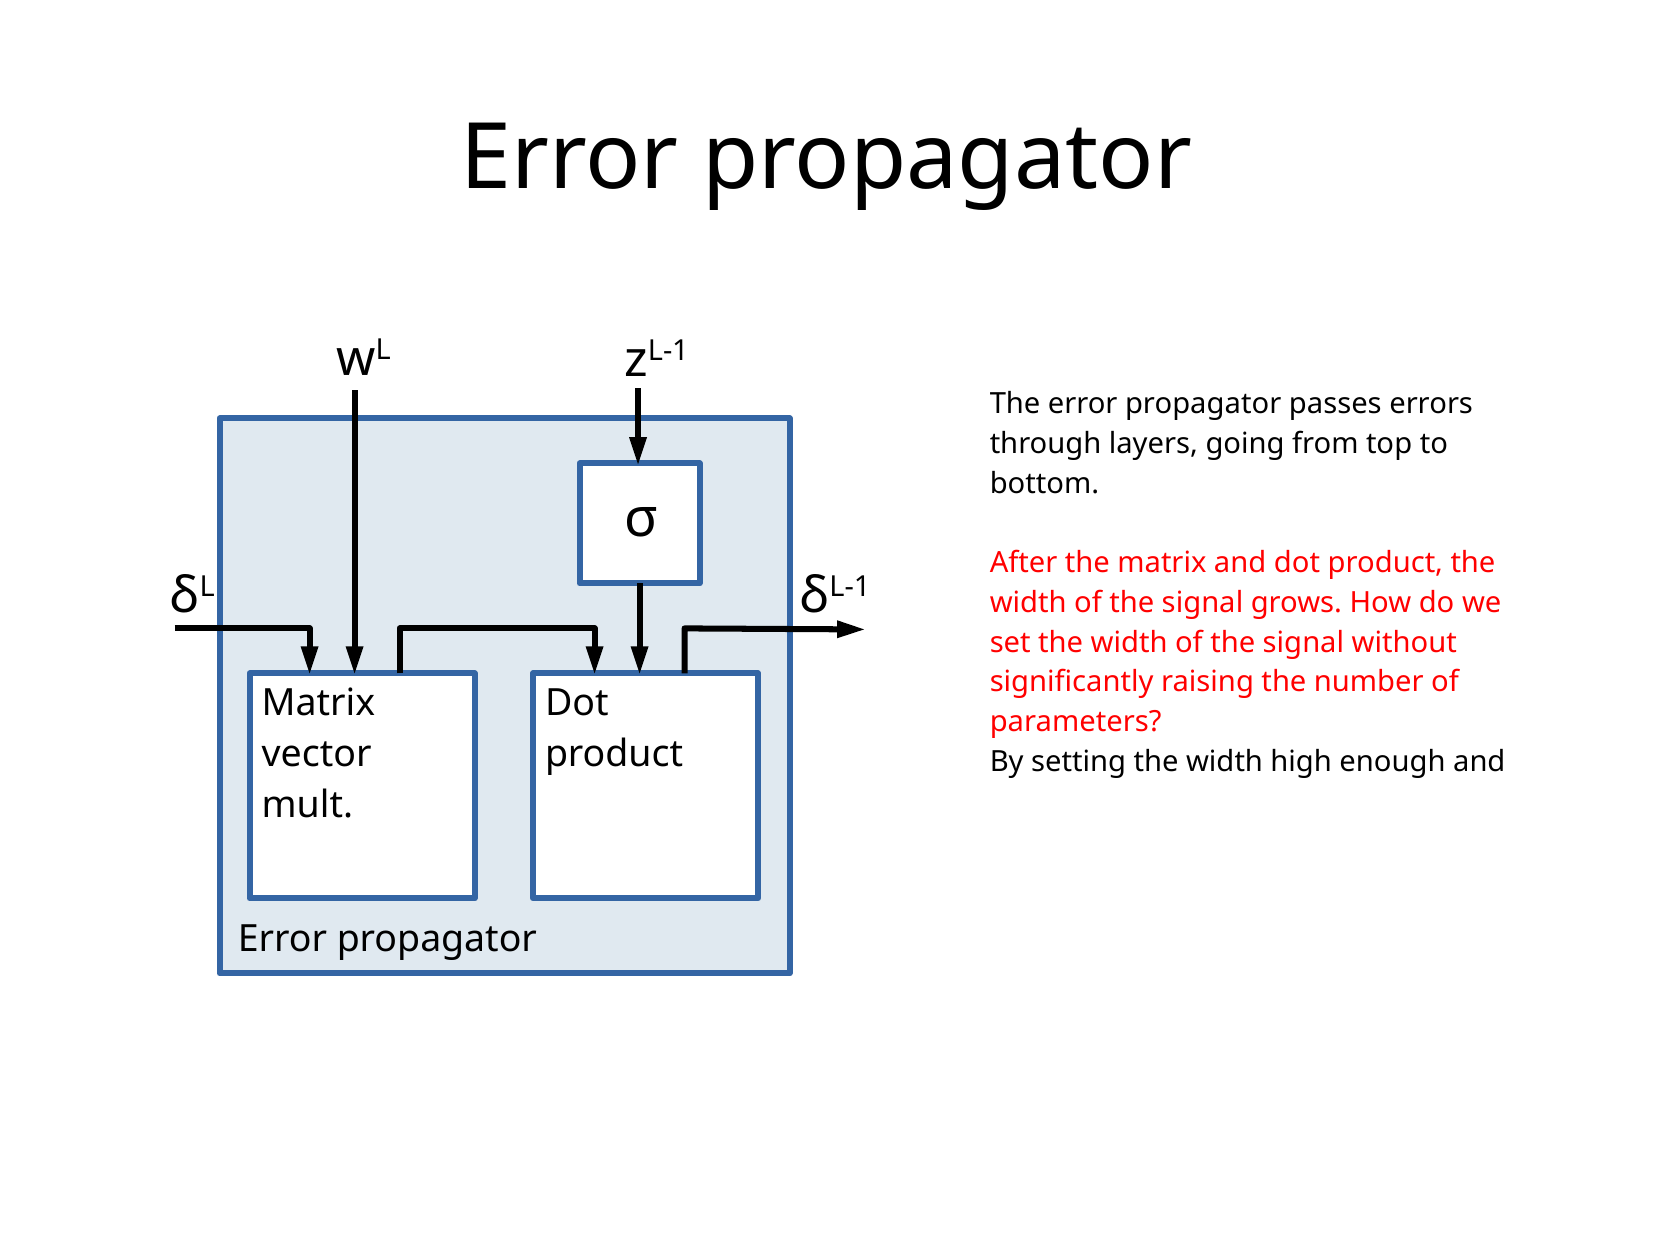

# Error propagator
wL
zL-1
The error propagator passes errors through layers, going from top to bottom.
After the matrix and dot product, the width of the signal grows. How do we set the width of the signal without significantly raising the number of parameters?
By setting the width high enough and
σ
δL
δL-1
Matrix
vector
mult.
Dot
product
Error propagator